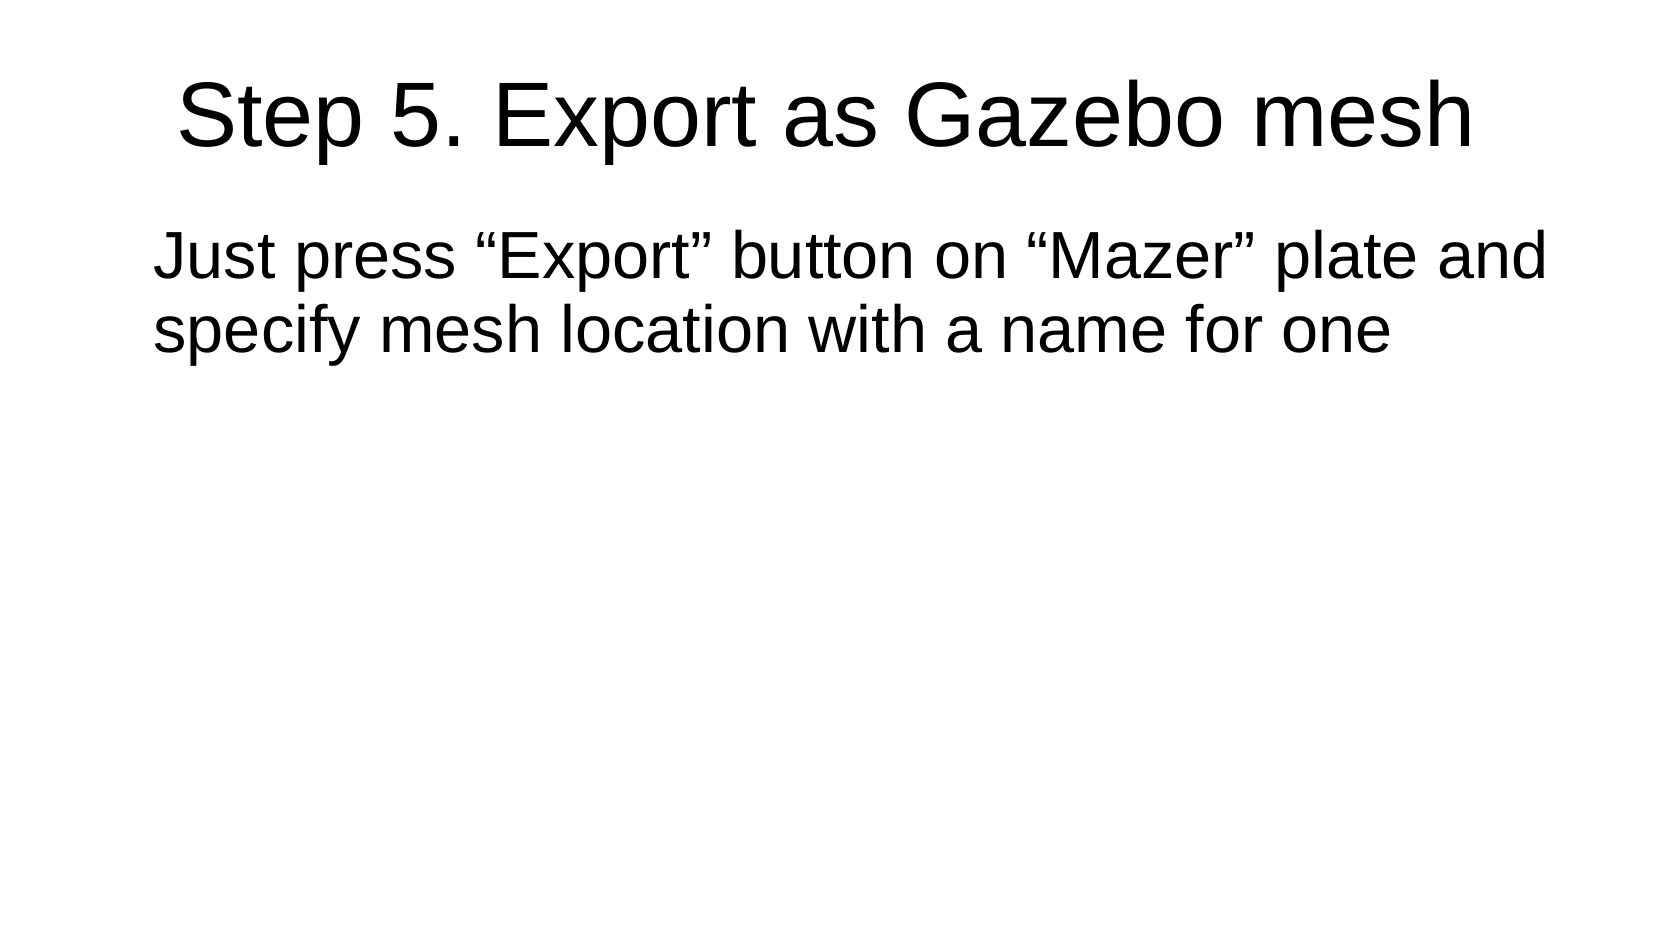

# Step 5. Export as Gazebo mesh
Just press “Export” button on “Mazer” plate and specify mesh location with a name for one